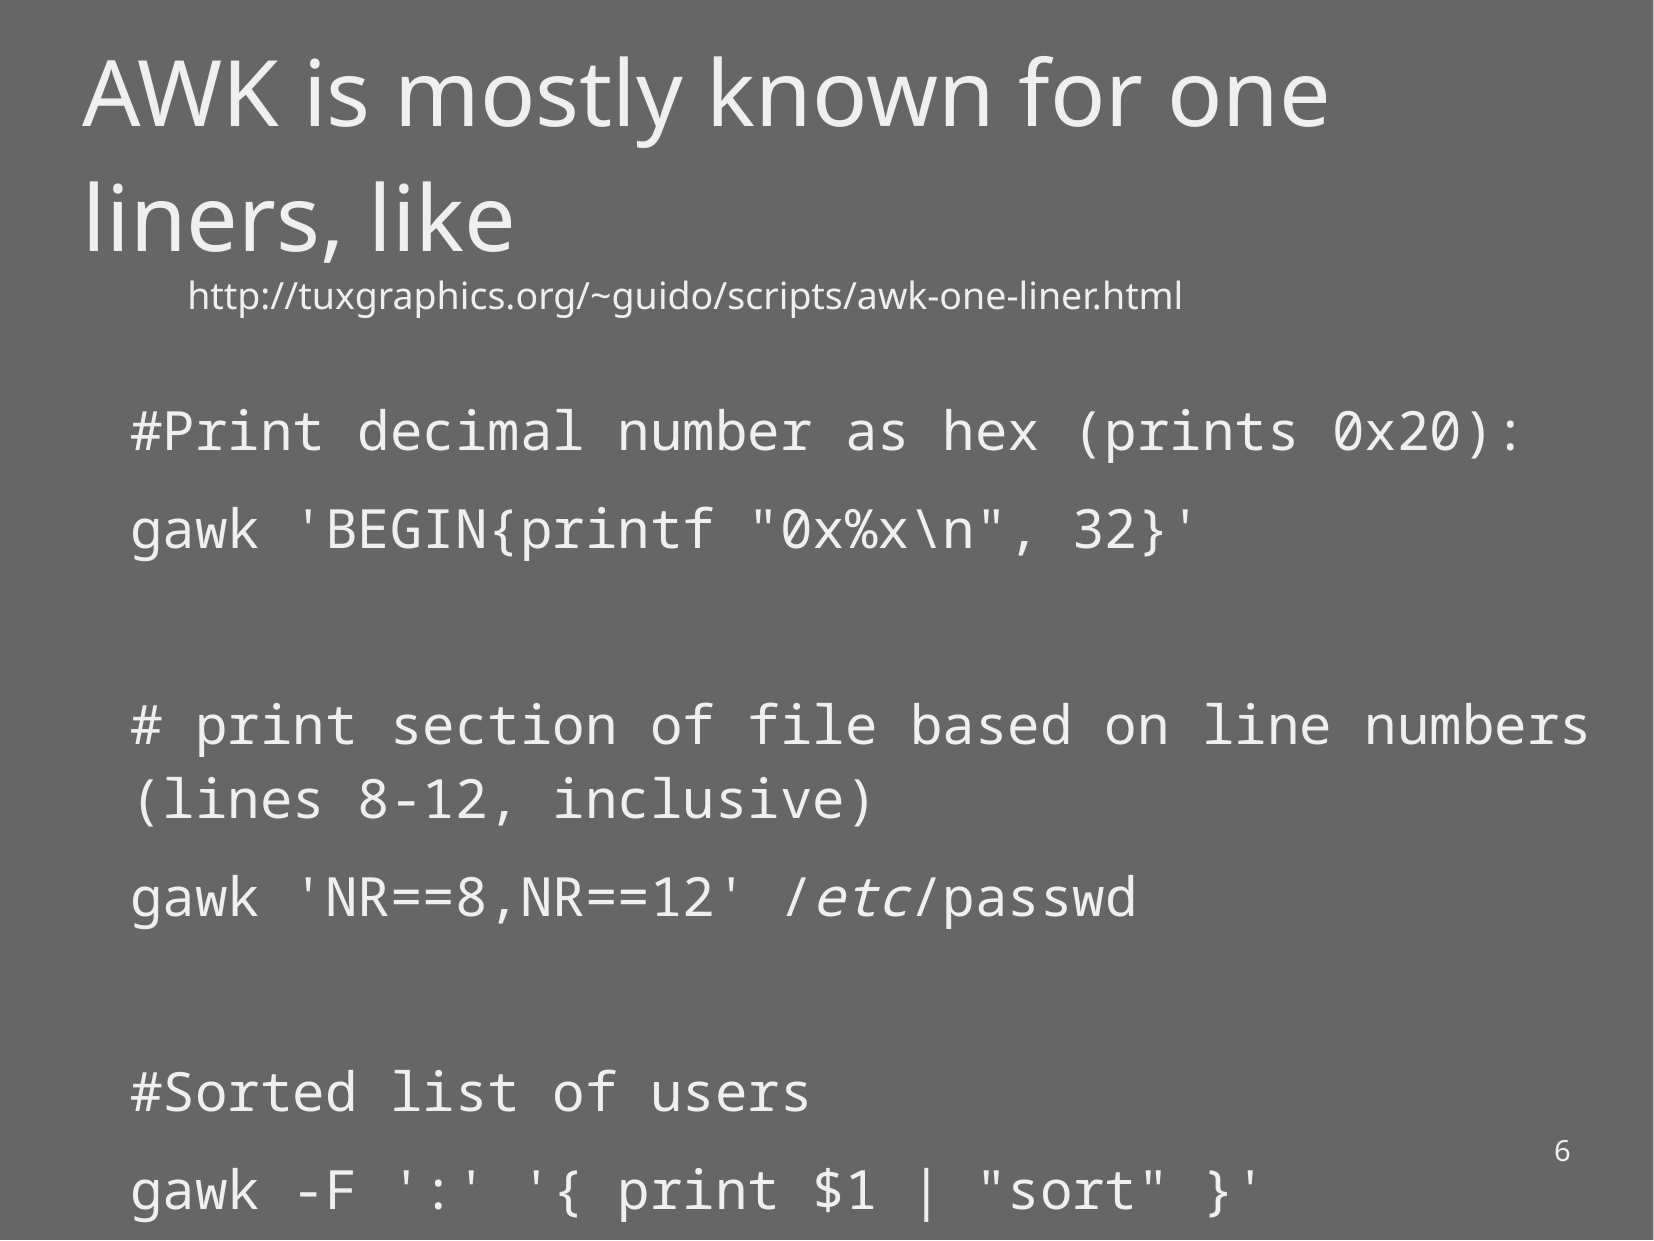

# AWK is mostly known for one liners, like
 http://tuxgraphics.org/~guido/scripts/awk-one-liner.html
#Print decimal number as hex (prints 0x20):
gawk 'BEGIN{printf "0x%x\n", 32}'
# print section of file based on line numbers (lines 8-12, inclusive)
gawk 'NR==8,NR==12' /etc/passwd
#Sorted list of users
gawk -F ':' '{ print $1 | "sort" }' /etc/passwd
6